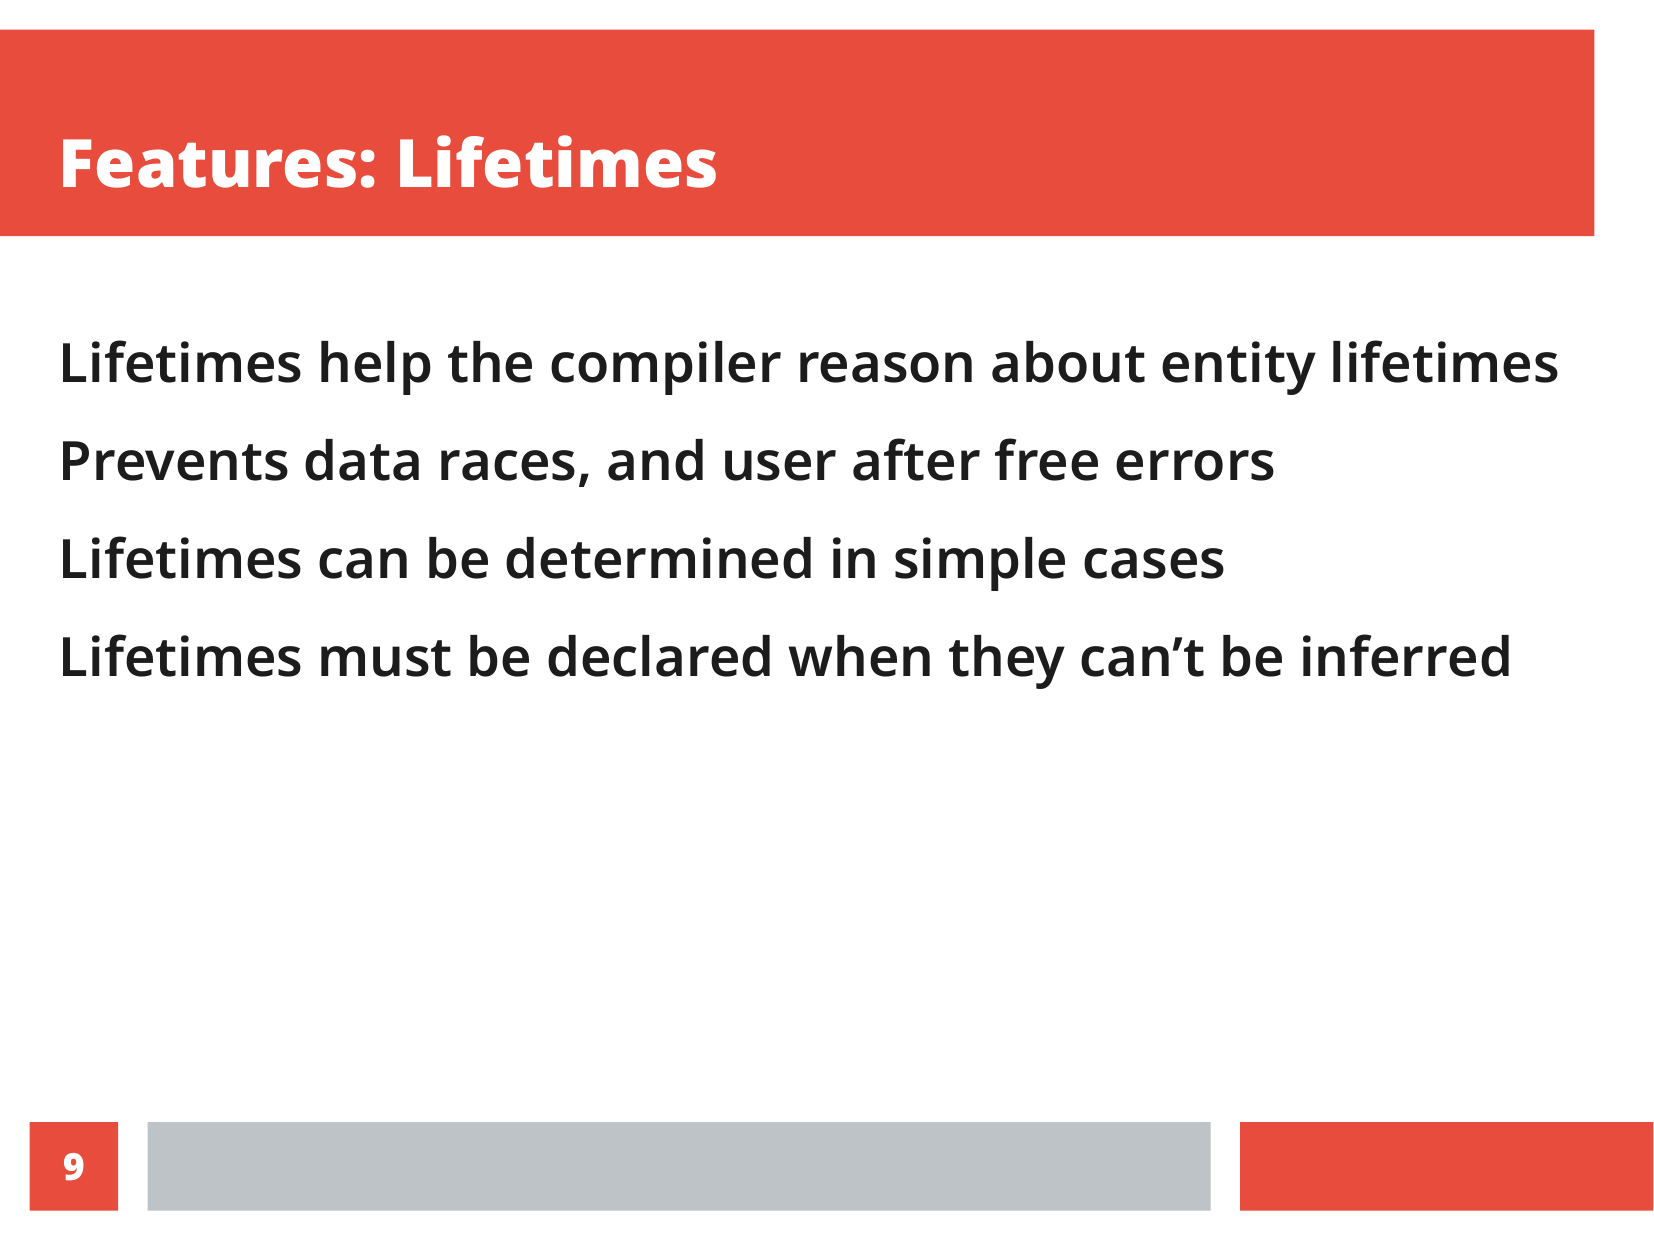

# Features: Lifetimes
Lifetimes help the compiler reason about entity lifetimes
Prevents data races, and user after free errors
Lifetimes can be determined in simple cases
Lifetimes must be declared when they can’t be inferred
9